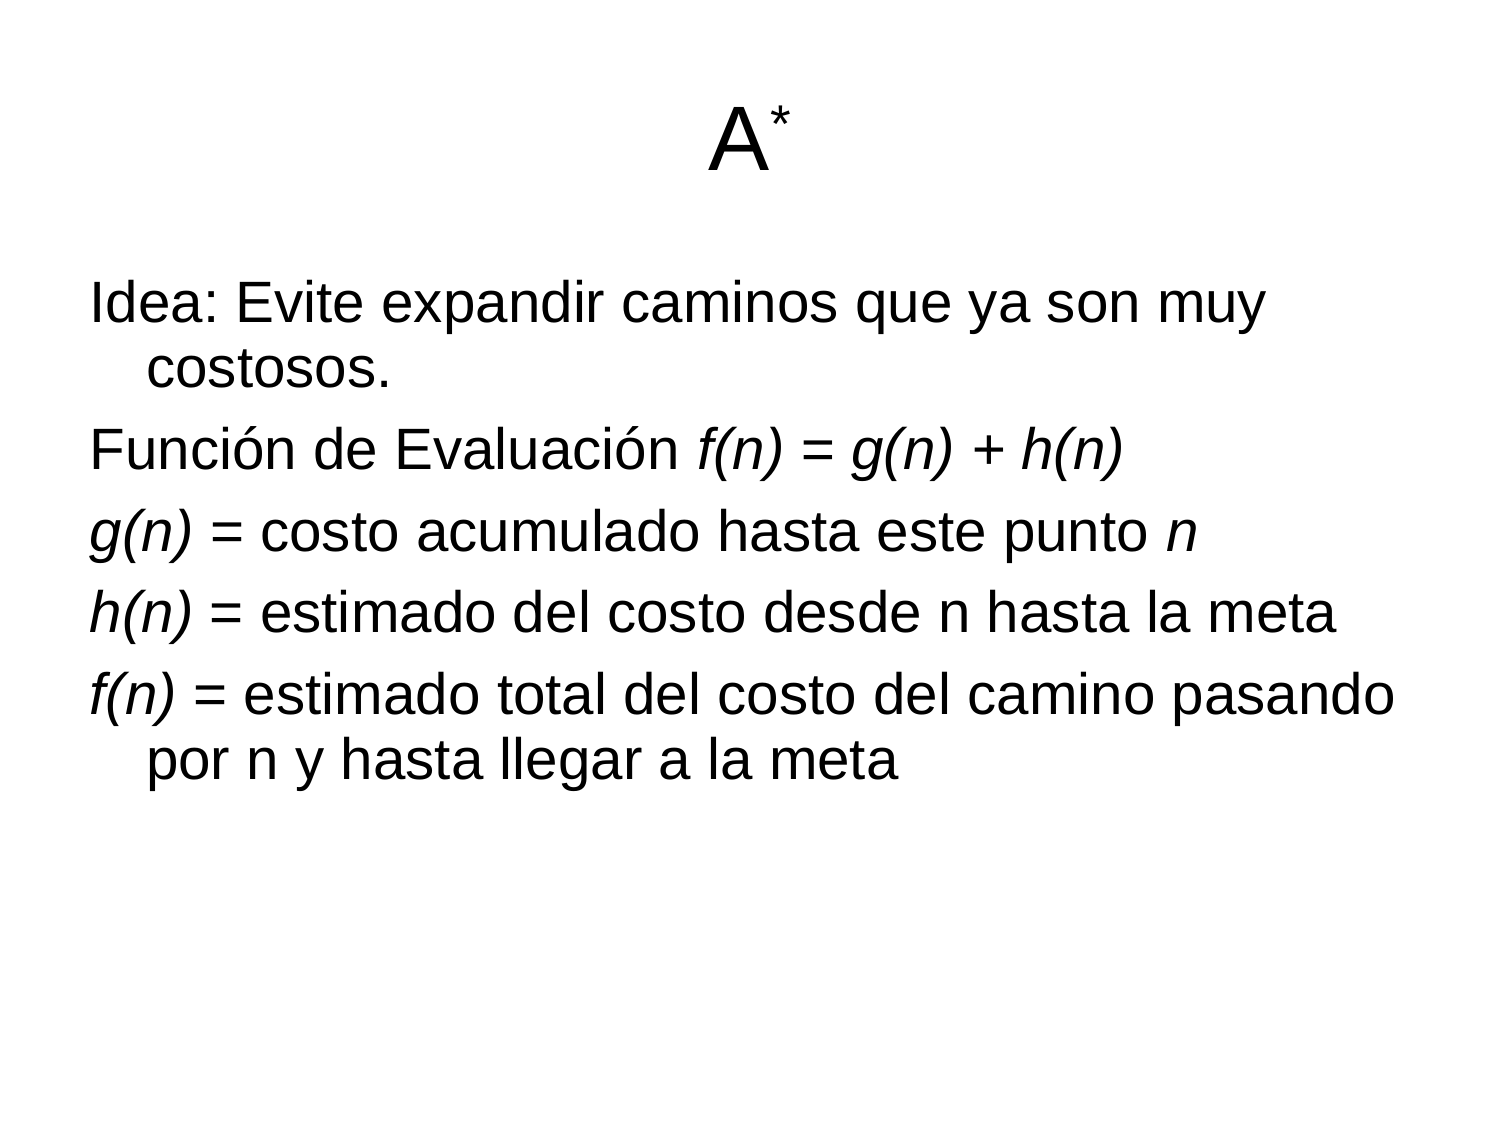

# A*
Idea: Evite expandir caminos que ya son muy costosos.
Función de Evaluación f(n) = g(n) + h(n)
g(n) = costo acumulado hasta este punto n
h(n) = estimado del costo desde n hasta la meta
f(n) = estimado total del costo del camino pasando por n y hasta llegar a la meta